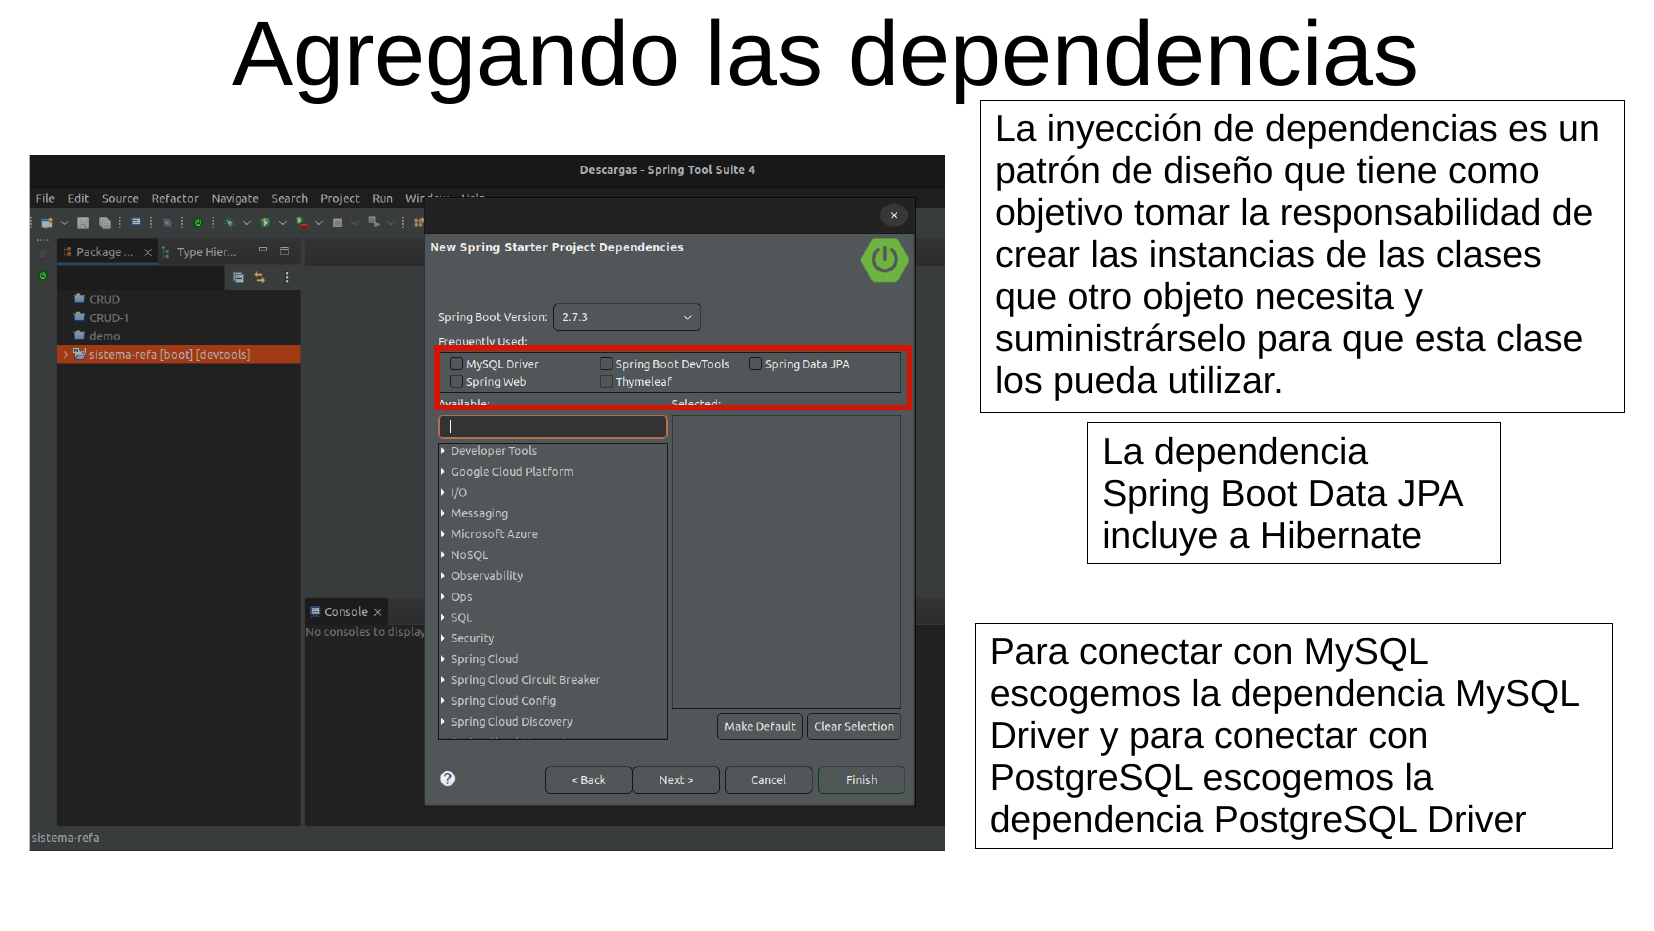

# Agregando las dependencias
La inyección de dependencias es un patrón de diseño que tiene como objetivo tomar la responsabilidad de crear las instancias de las clases que otro objeto necesita y suministrárselo para que esta clase los pueda utilizar.
La dependencia Spring Boot Data JPA incluye a Hibernate
Para conectar con MySQL escogemos la dependencia MySQL Driver y para conectar con PostgreSQL escogemos la dependencia PostgreSQL Driver